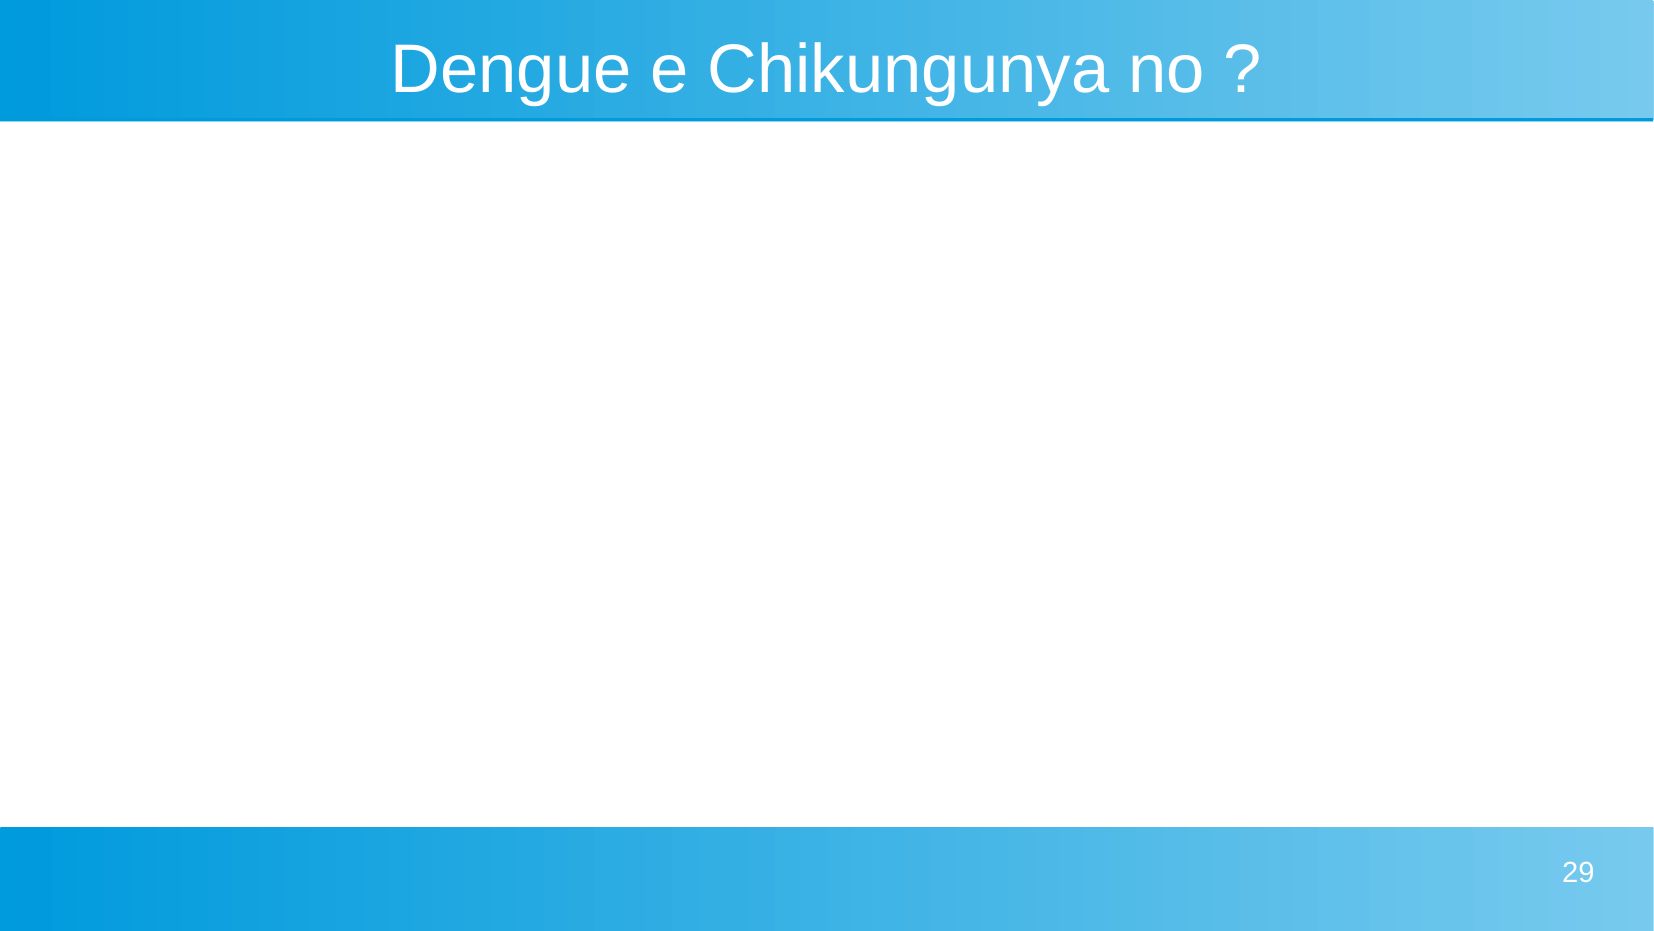

# Dengue e Chikungunya no ?
29